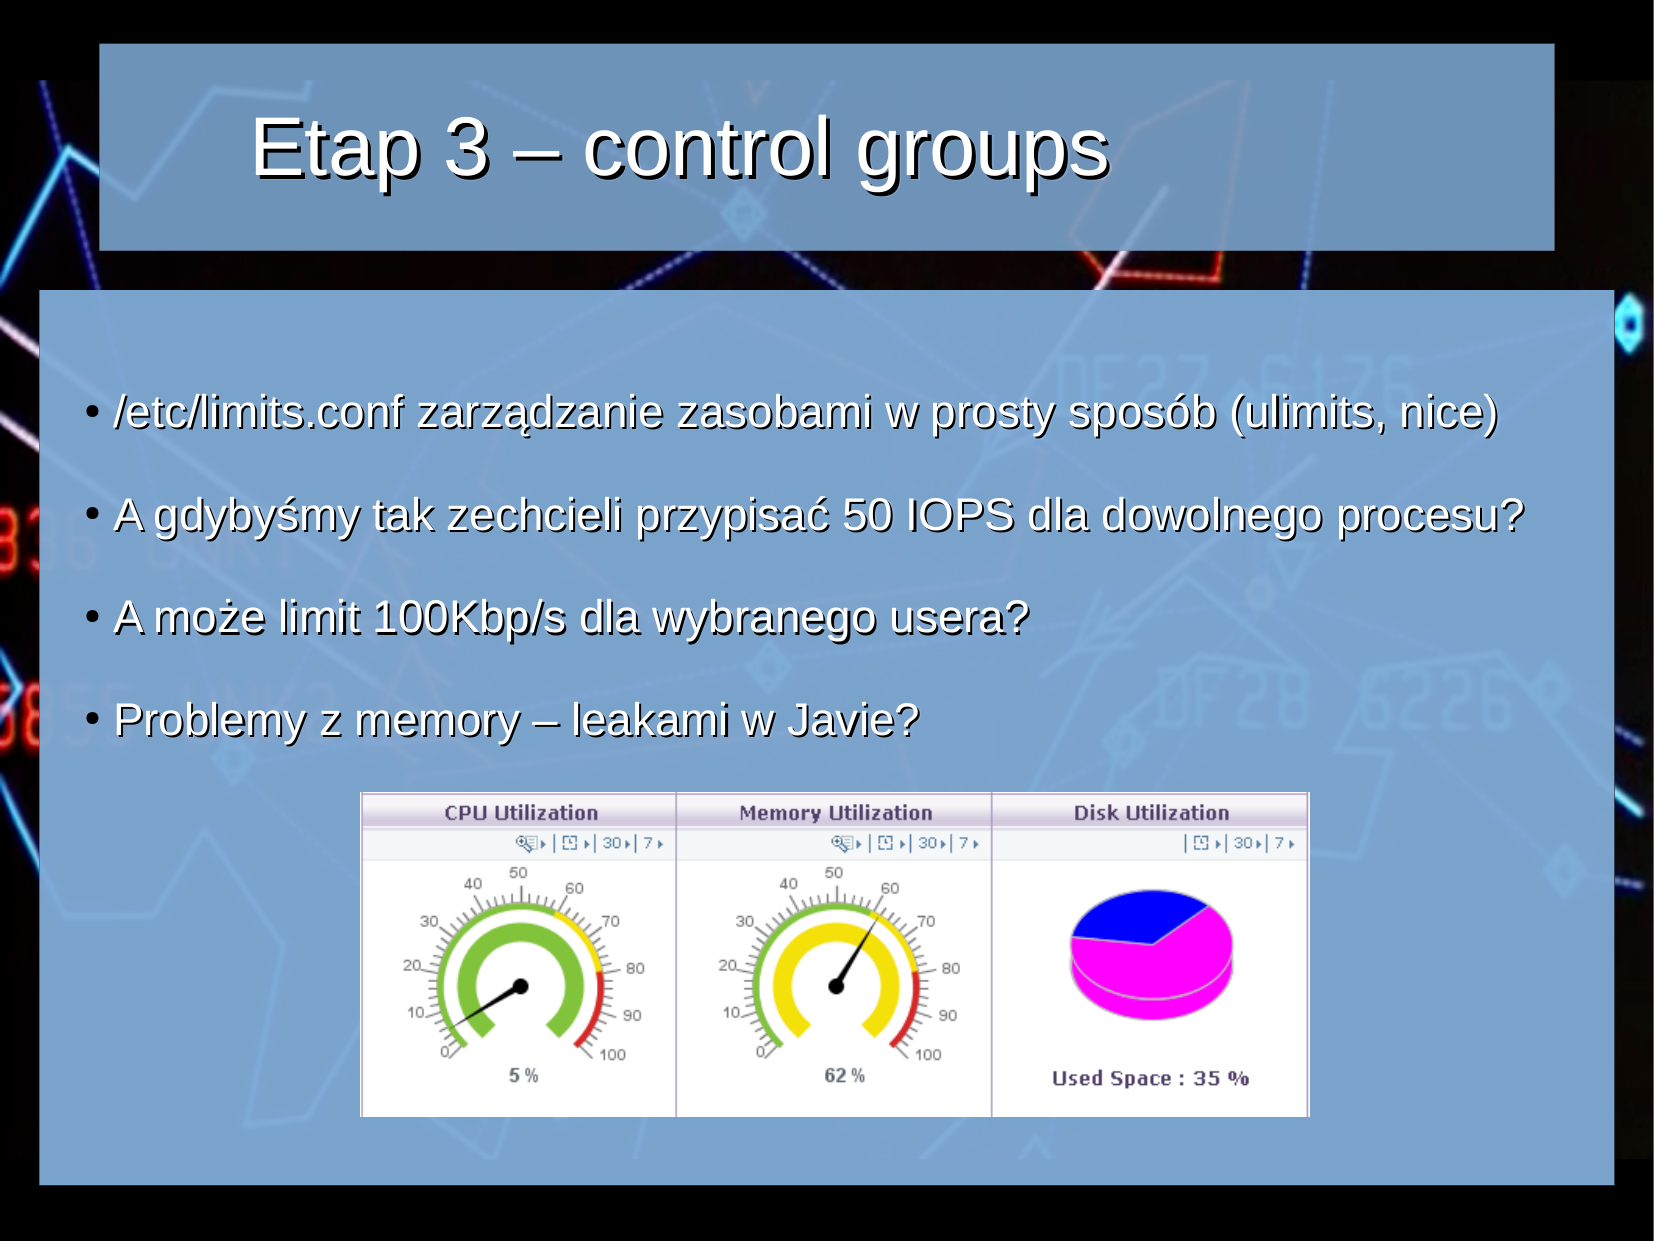

# Etap 3 – control groups
 /etc/limits.conf zarządzanie zasobami w prosty sposób (ulimits, nice)
 A gdybyśmy tak zechcieli przypisać 50 IOPS dla dowolnego procesu?
 A może limit 100Kbp/s dla wybranego usera?
 Problemy z memory – leakami w Javie?